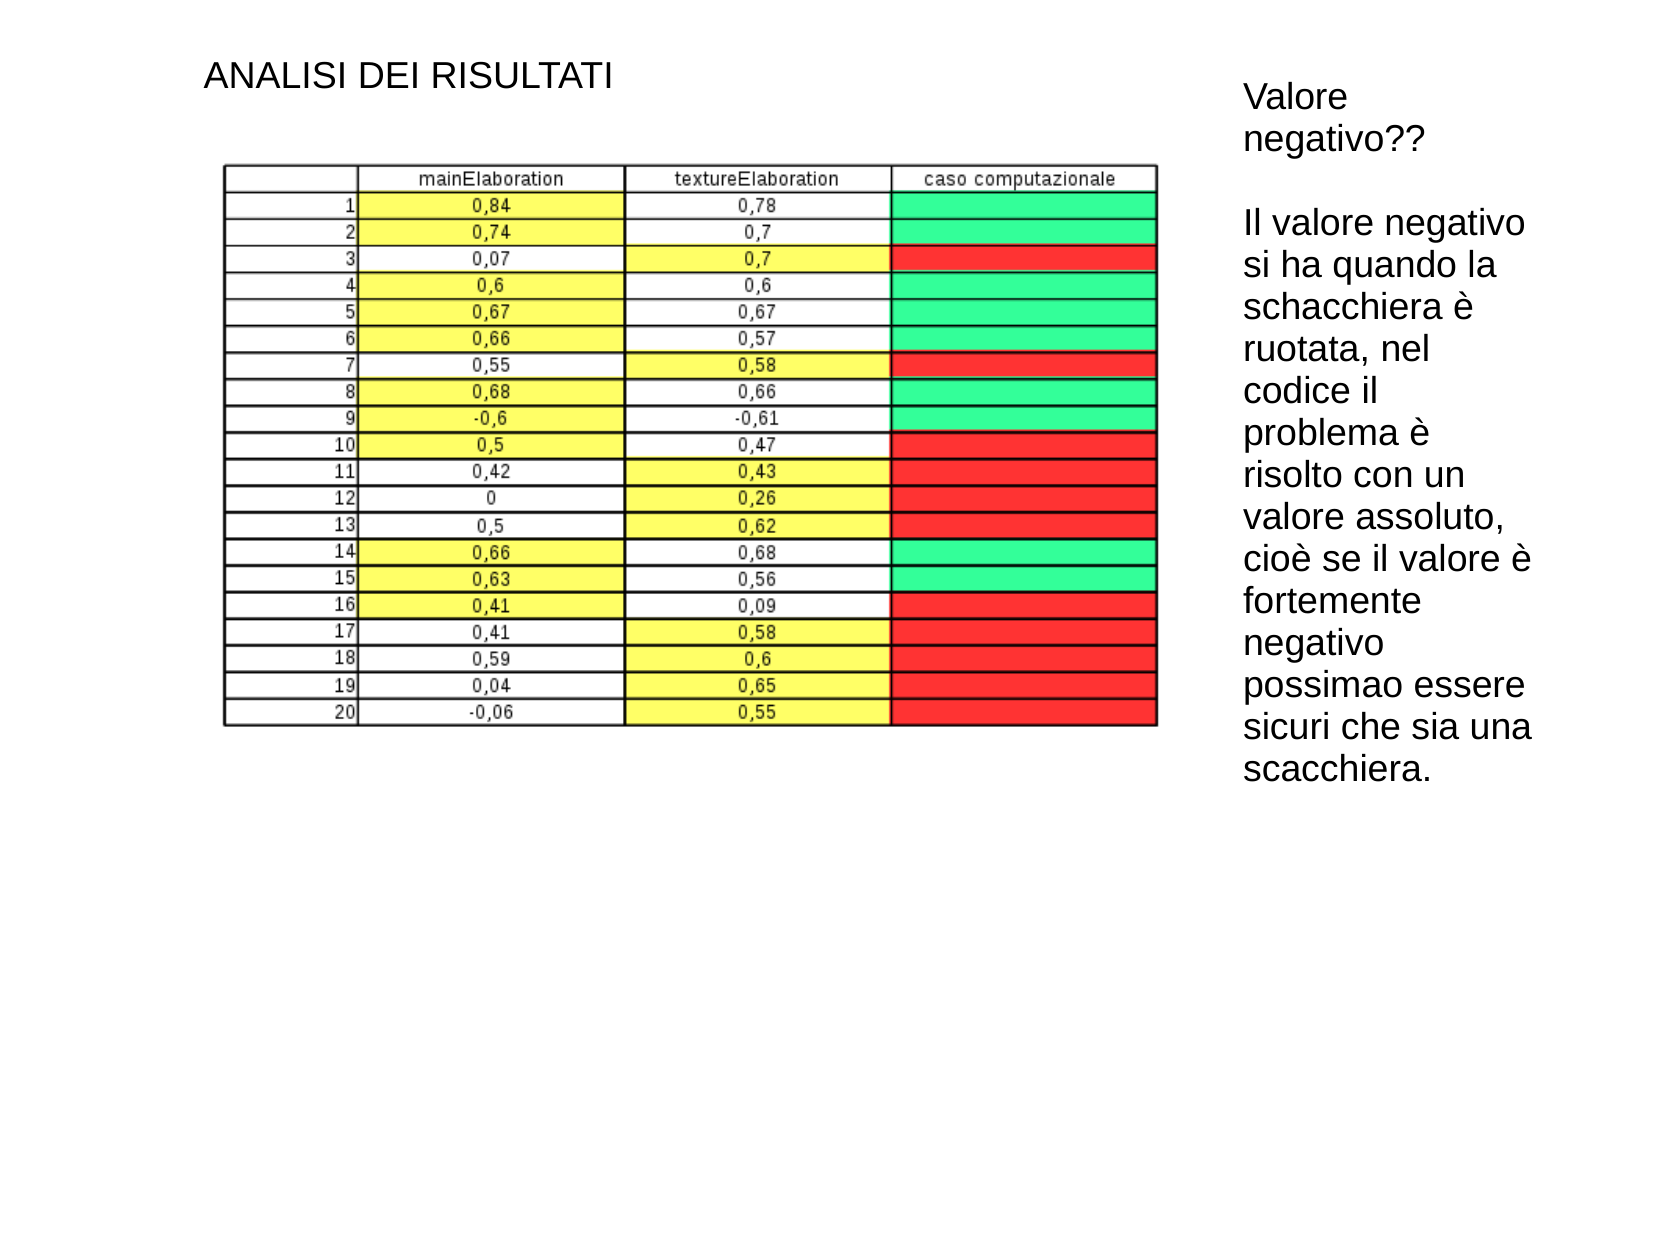

ANALISI DEI RISULTATI
Valore negativo??
Il valore negativo si ha quando la schacchiera è ruotata, nel codice il problema è risolto con un valore assoluto, cioè se il valore è fortemente negativo possimao essere sicuri che sia una scacchiera.